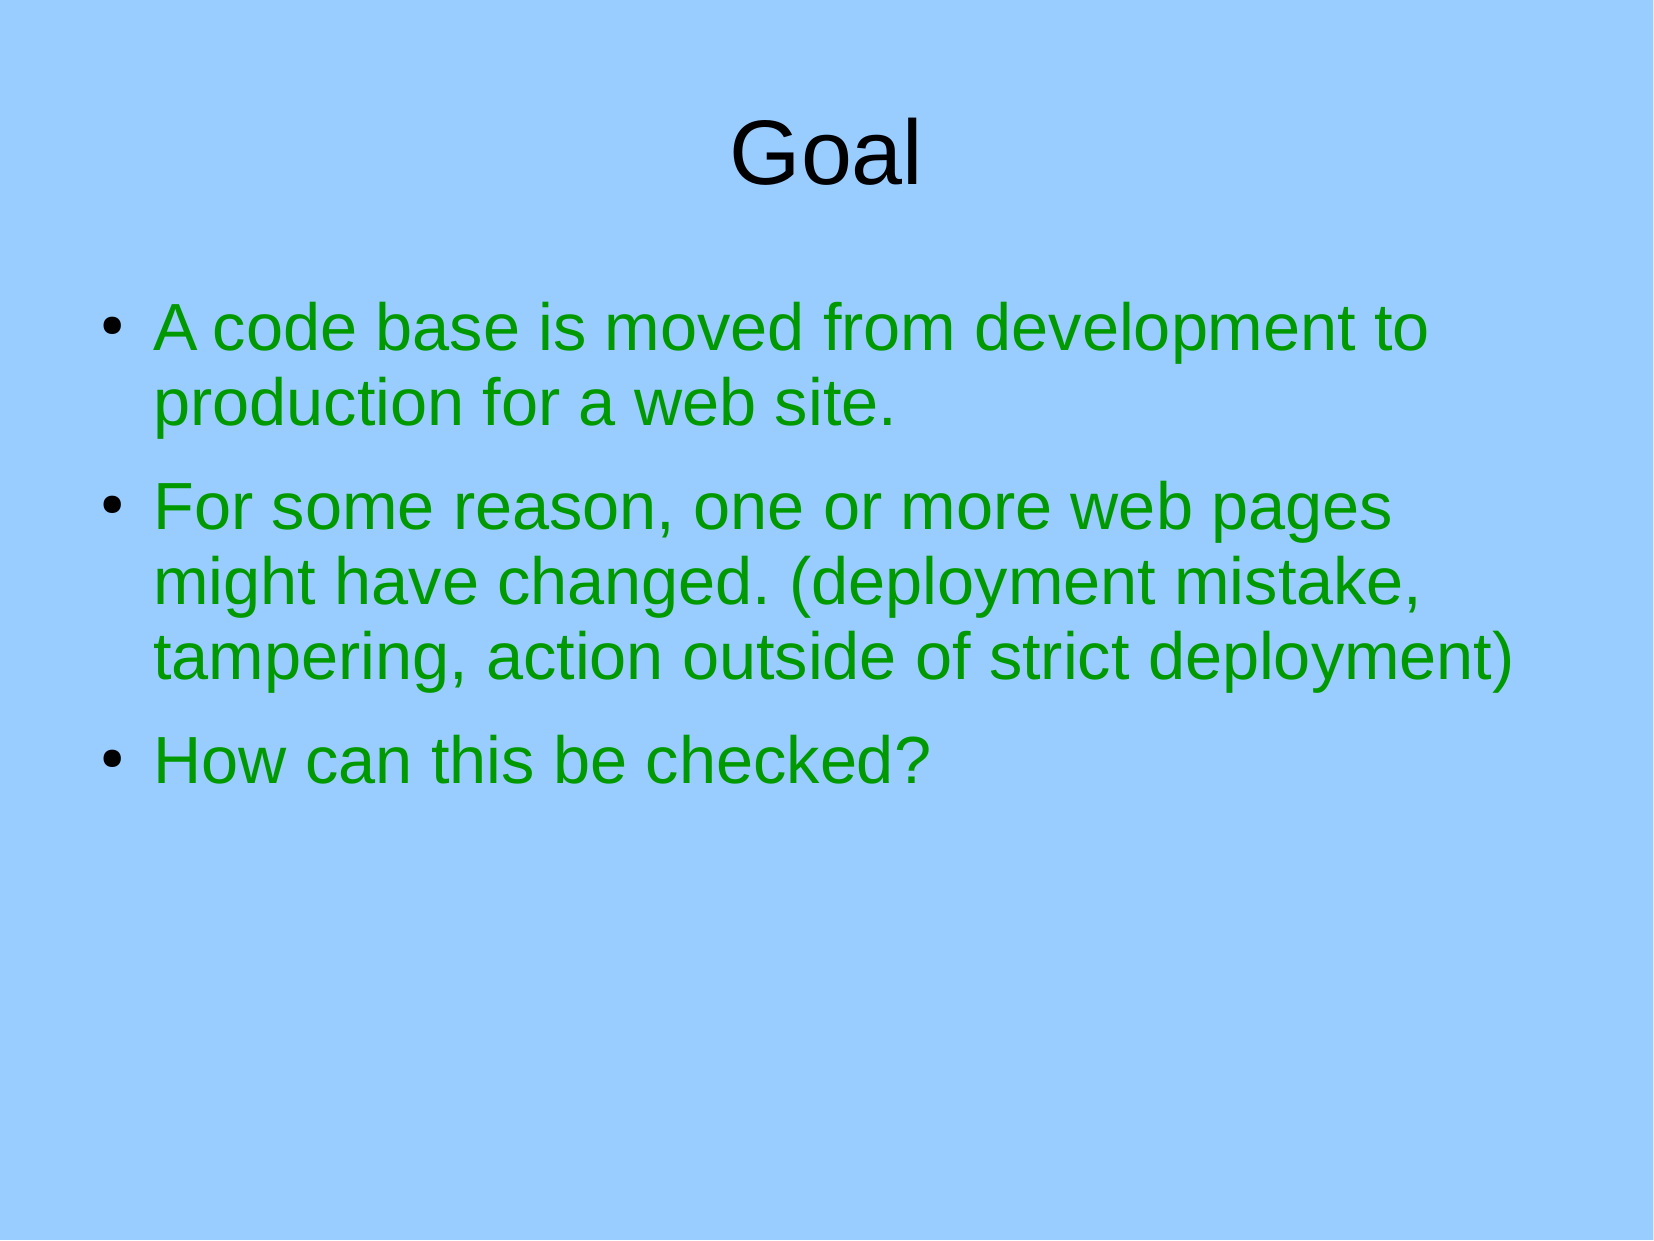

# Goal
A code base is moved from development to production for a web site.
For some reason, one or more web pages might have changed. (deployment mistake, tampering, action outside of strict deployment)
How can this be checked?